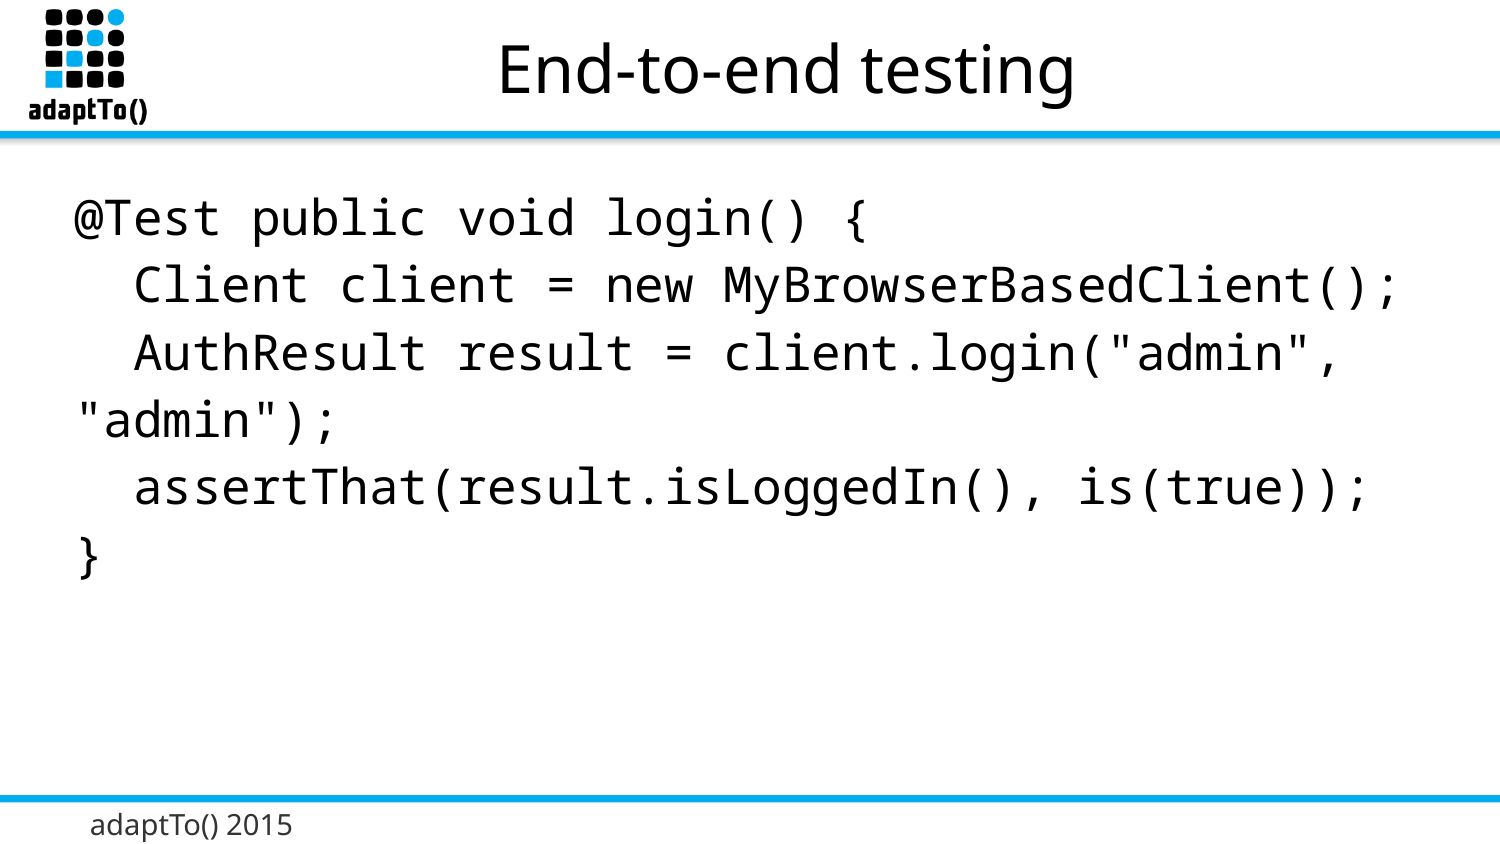

# End-to-end testing
@Test public void login() {
 Client client = new MyBrowserBasedClient();
 AuthResult result = client.login("admin", "admin");
 assertThat(result.isLoggedIn(), is(true));
}